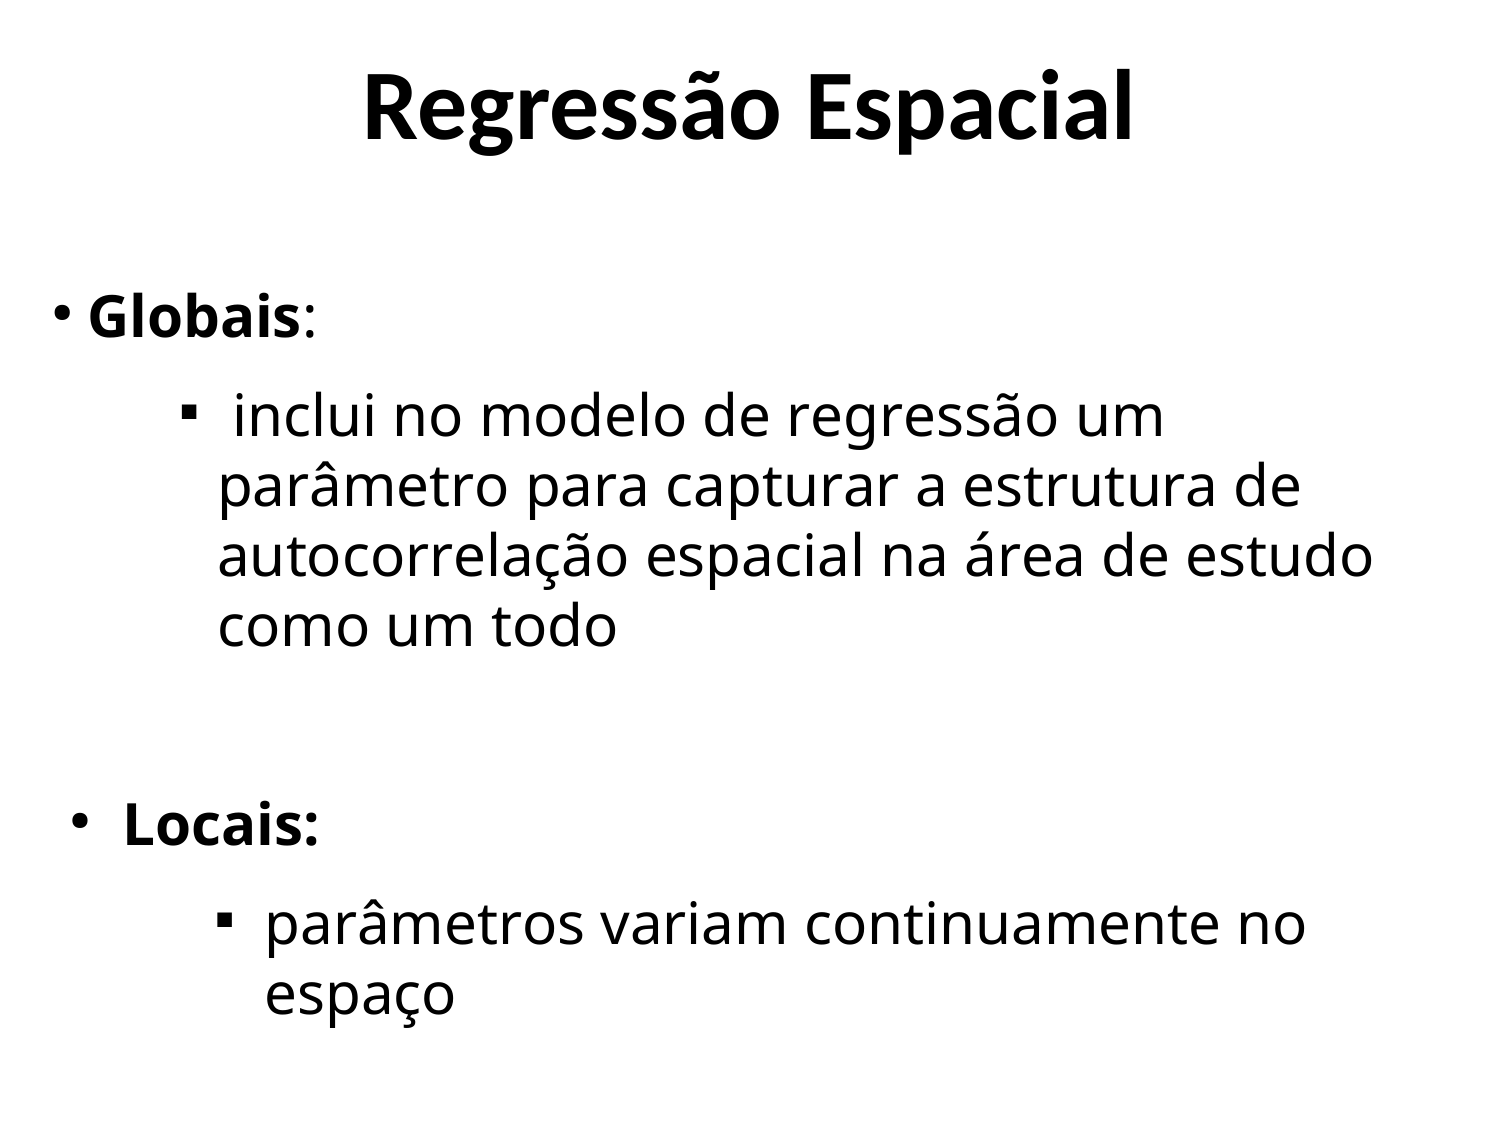

Regressão Espacial
# Globais:
 inclui no modelo de regressão um parâmetro para capturar a estrutura de autocorrelação espacial na área de estudo como um todo
Locais:
parâmetros variam continuamente no espaço